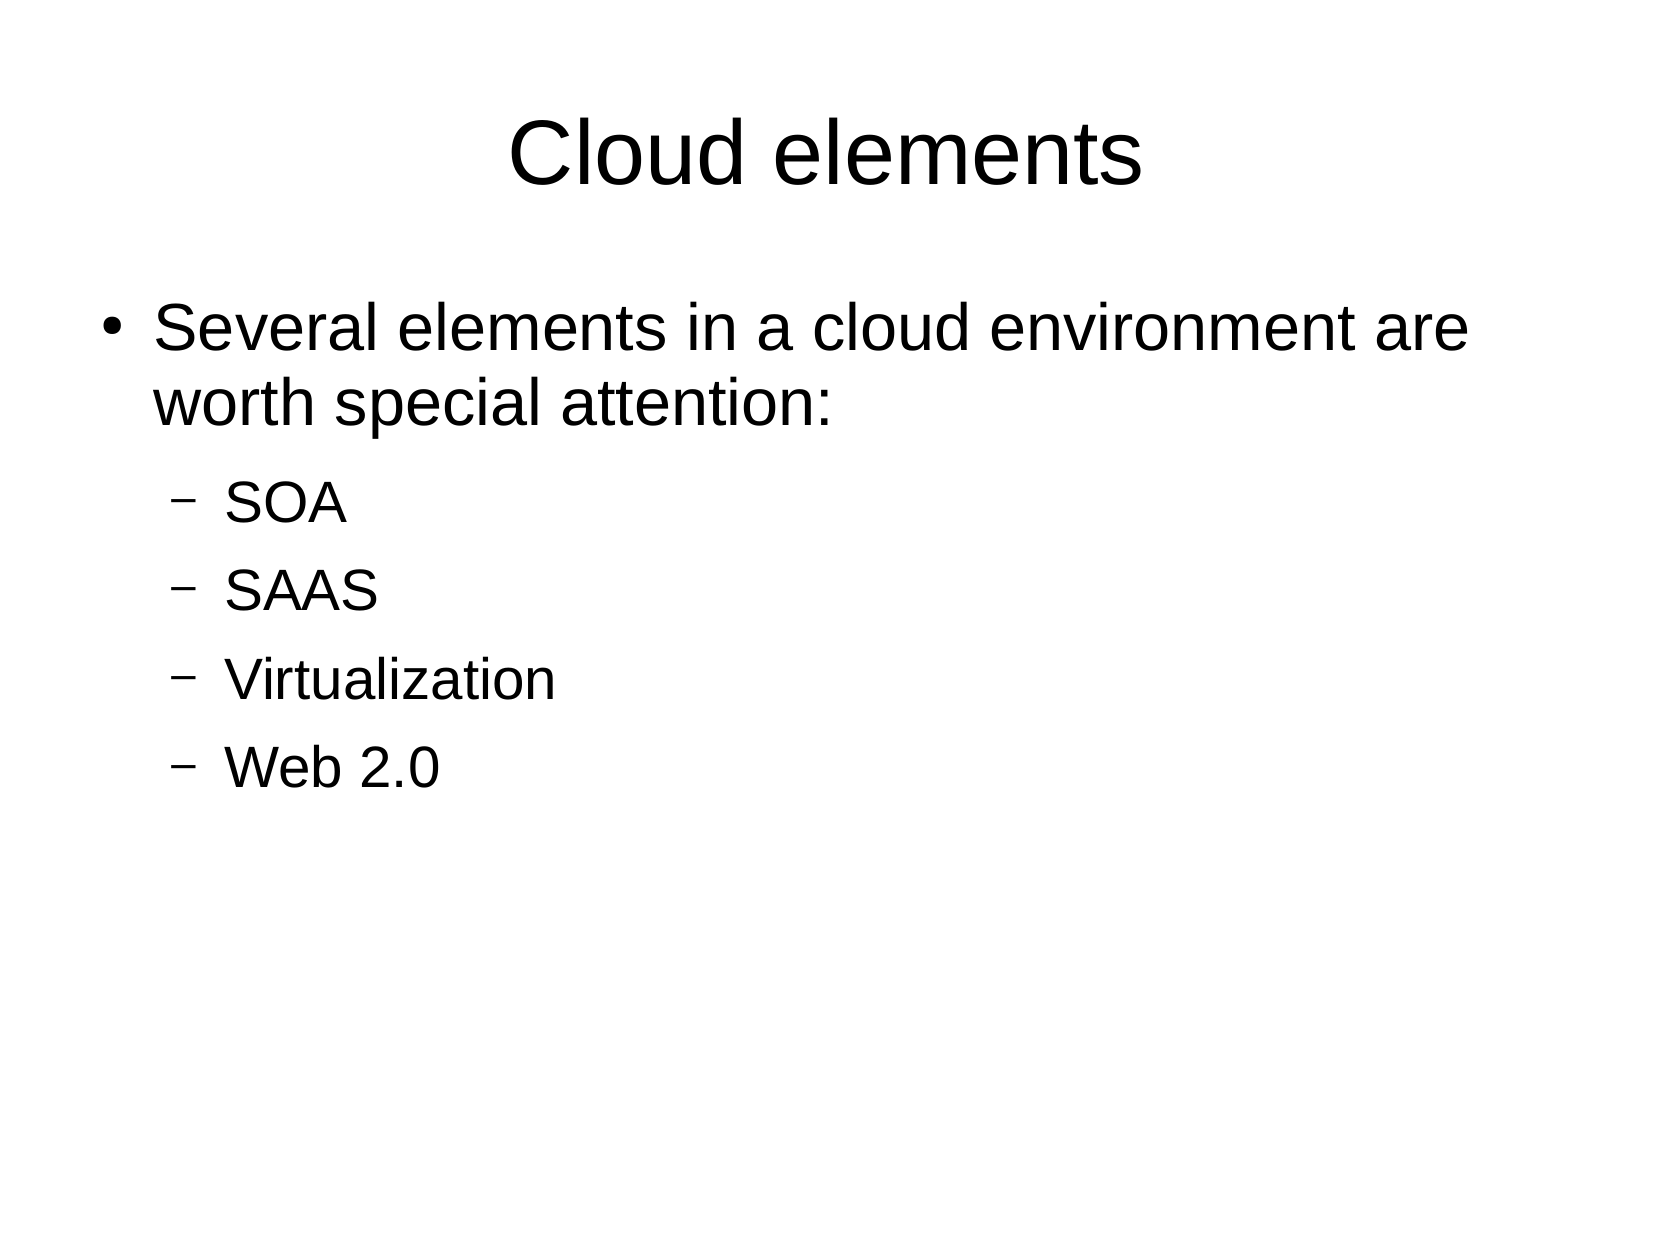

# Cloud elements
Several elements in a cloud environment are worth special attention:
SOA
SAAS
Virtualization
Web 2.0